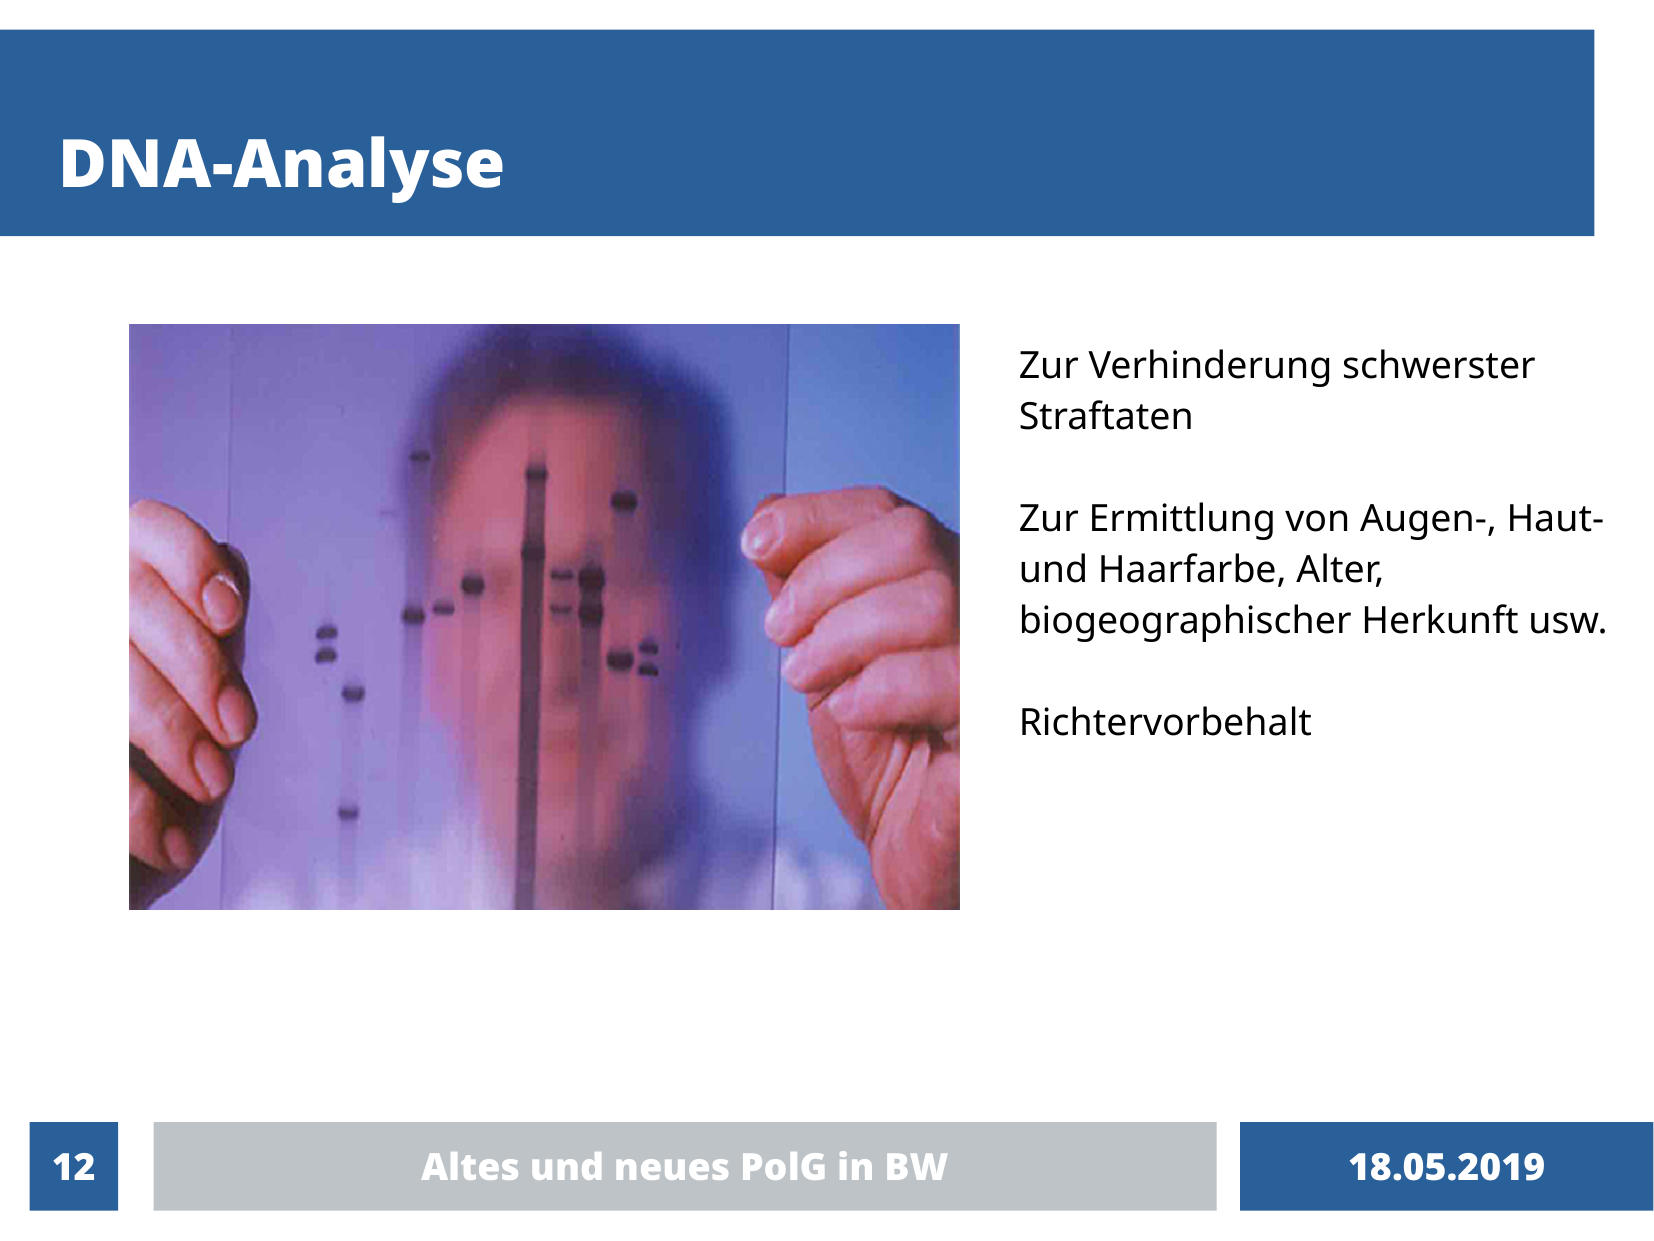

# DNA-Analyse
Zur Verhinderung schwerster Straftaten
Zur Ermittlung von Augen-, Haut- und Haarfarbe, Alter, biogeographischer Herkunft usw.
Richtervorbehalt
12